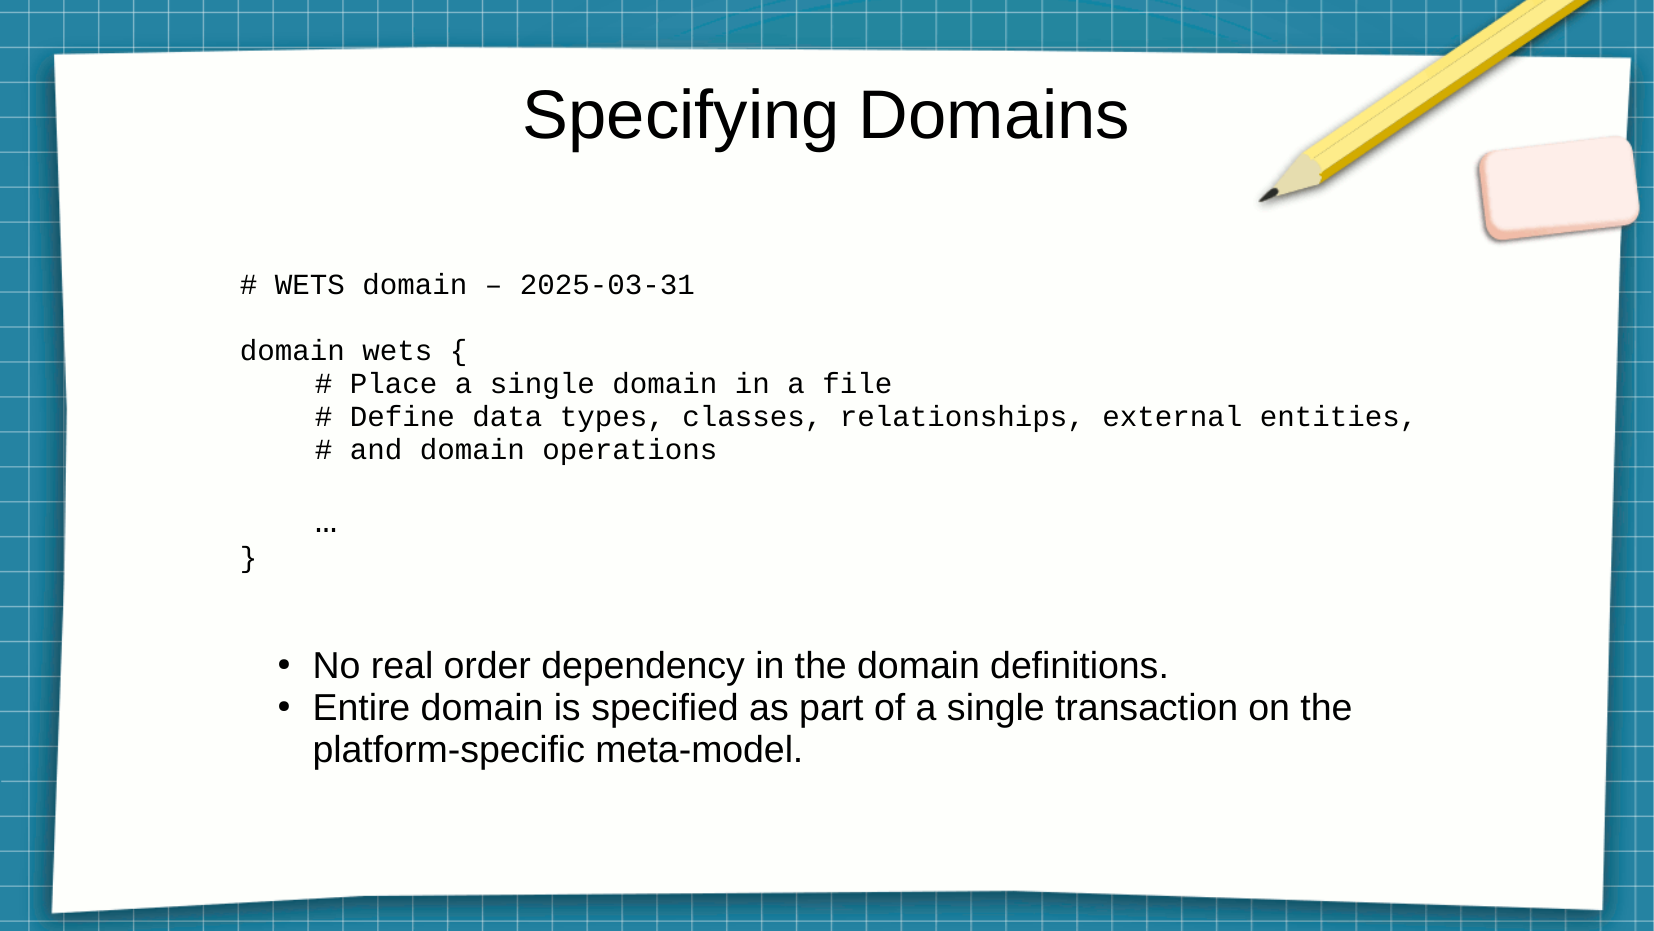

# Specifying Domains
# WETS domain – 2025-03-31
domain wets {
	# Place a single domain in a file
	# Define data types, classes, relationships, external entities,
	# and domain operations
	…
}
No real order dependency in the domain definitions.
Entire domain is specified as part of a single transaction on the platform-specific meta-model.